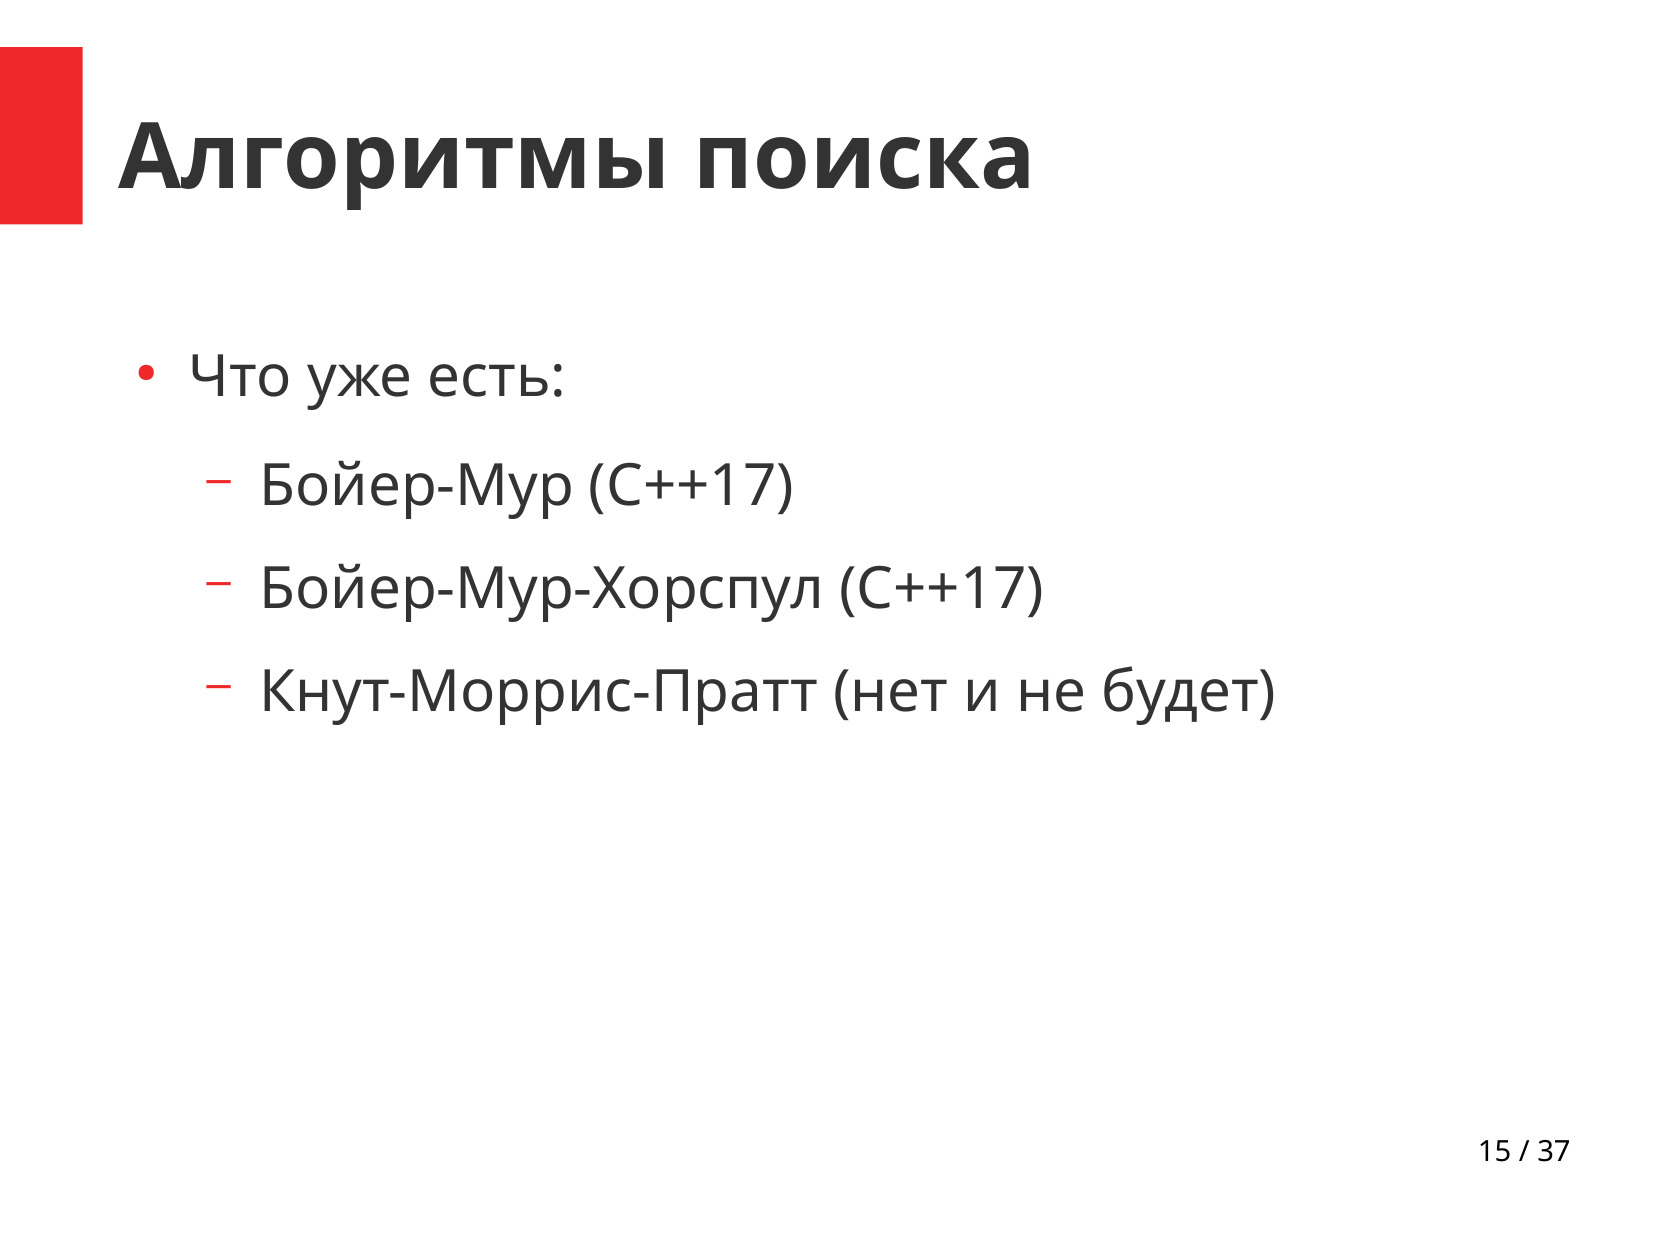

# Алгоритмы поиска
Что уже есть:
Бойер-Мур (C++17)
Бойер-Мур-Хорспул (C++17)
Кнут-Моррис-Пратт (нет и не будет)
15